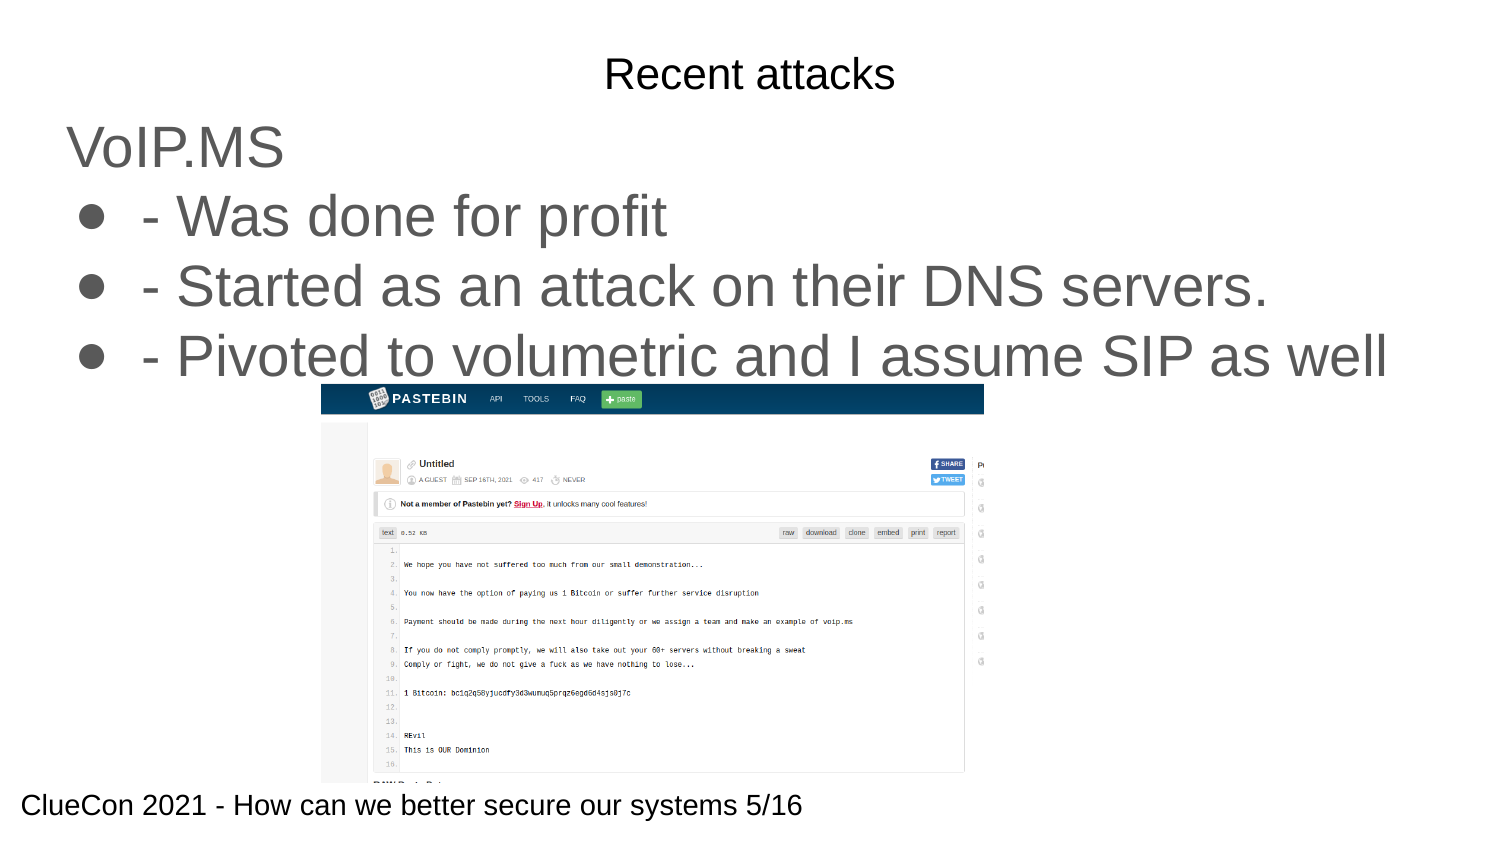

# Recent attacks
VoIP.MS
- Was done for profit
- Started as an attack on their DNS servers.
- Pivoted to volumetric and I assume SIP as well
ClueCon 2021 - How can we better secure our systems 5/16